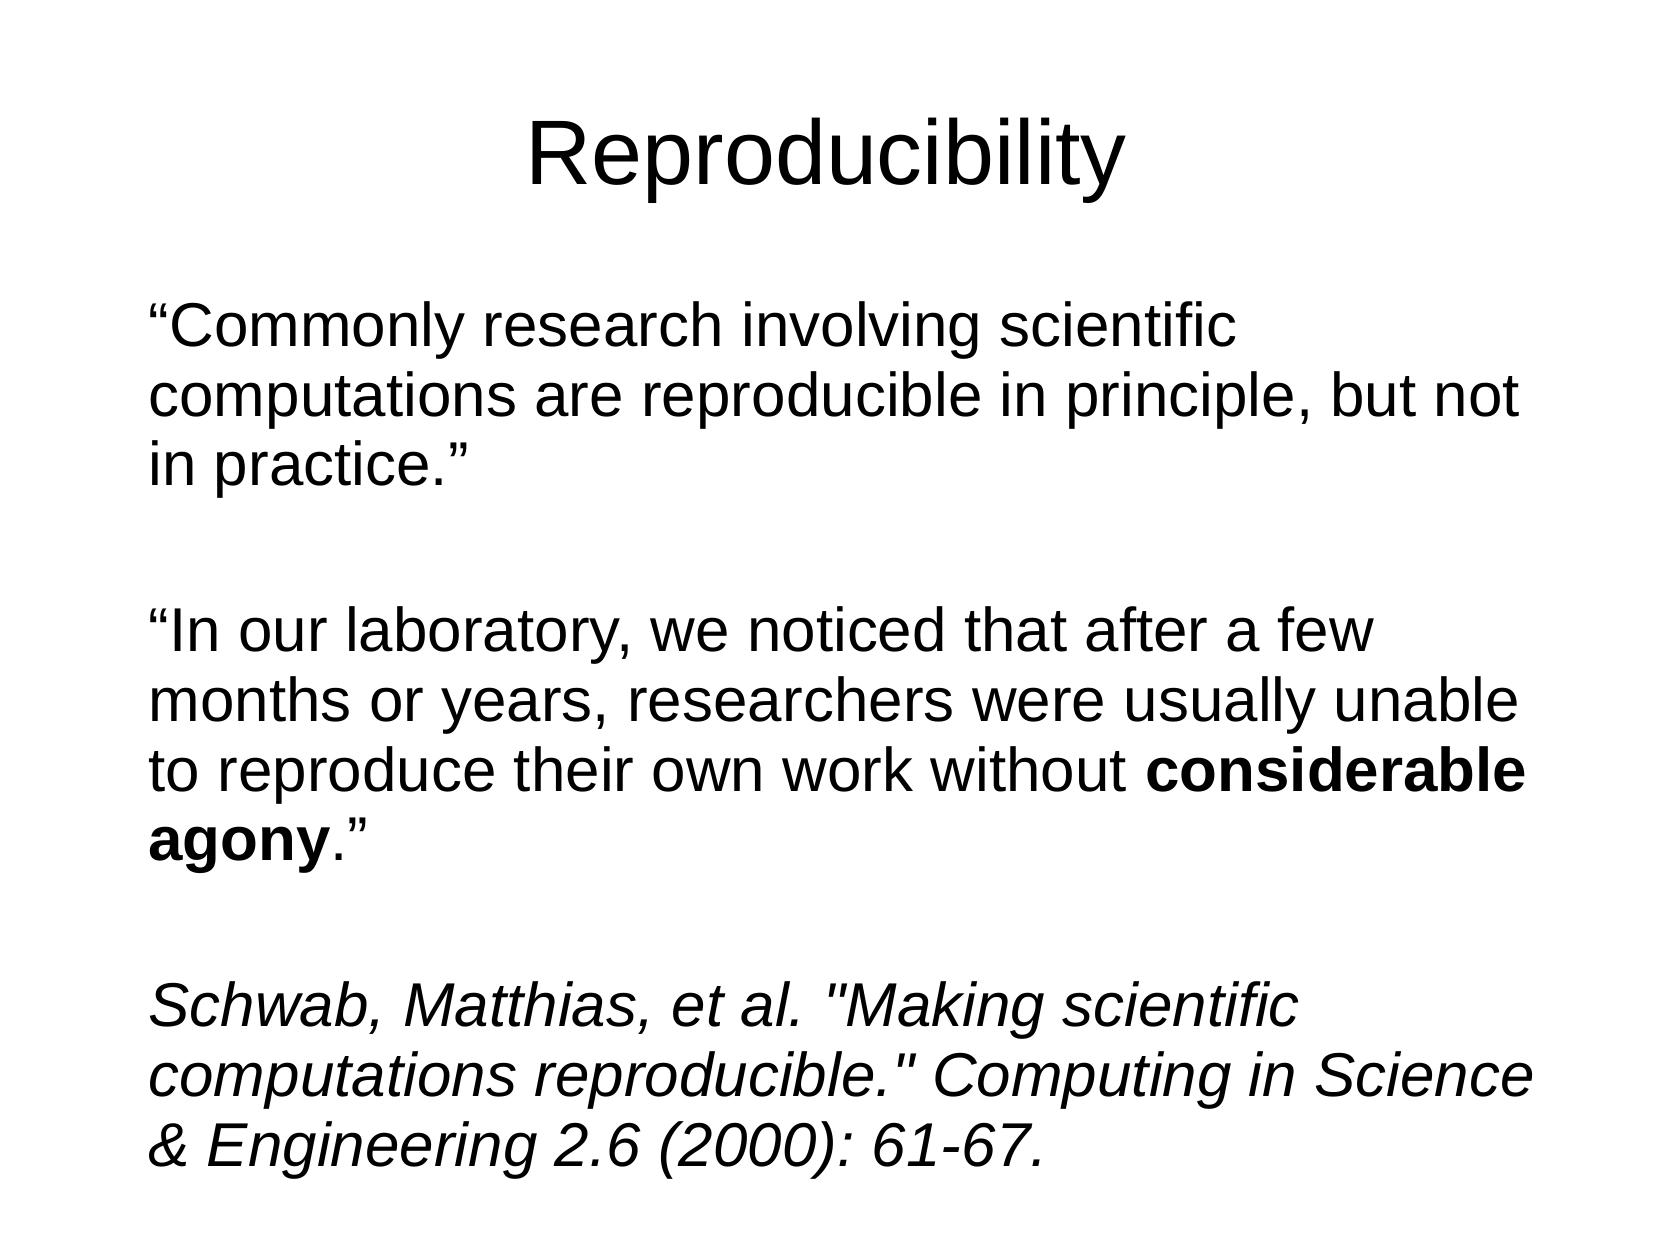

# Reproducibility
“Commonly research involving scientific computations are reproducible in principle, but not in practice.”
“In our laboratory, we noticed that after a few months or years, researchers were usually unable to reproduce their own work without considerable agony.”
Schwab, Matthias, et al. "Making scientific computations reproducible." Computing in Science & Engineering 2.6 (2000): 61-67.